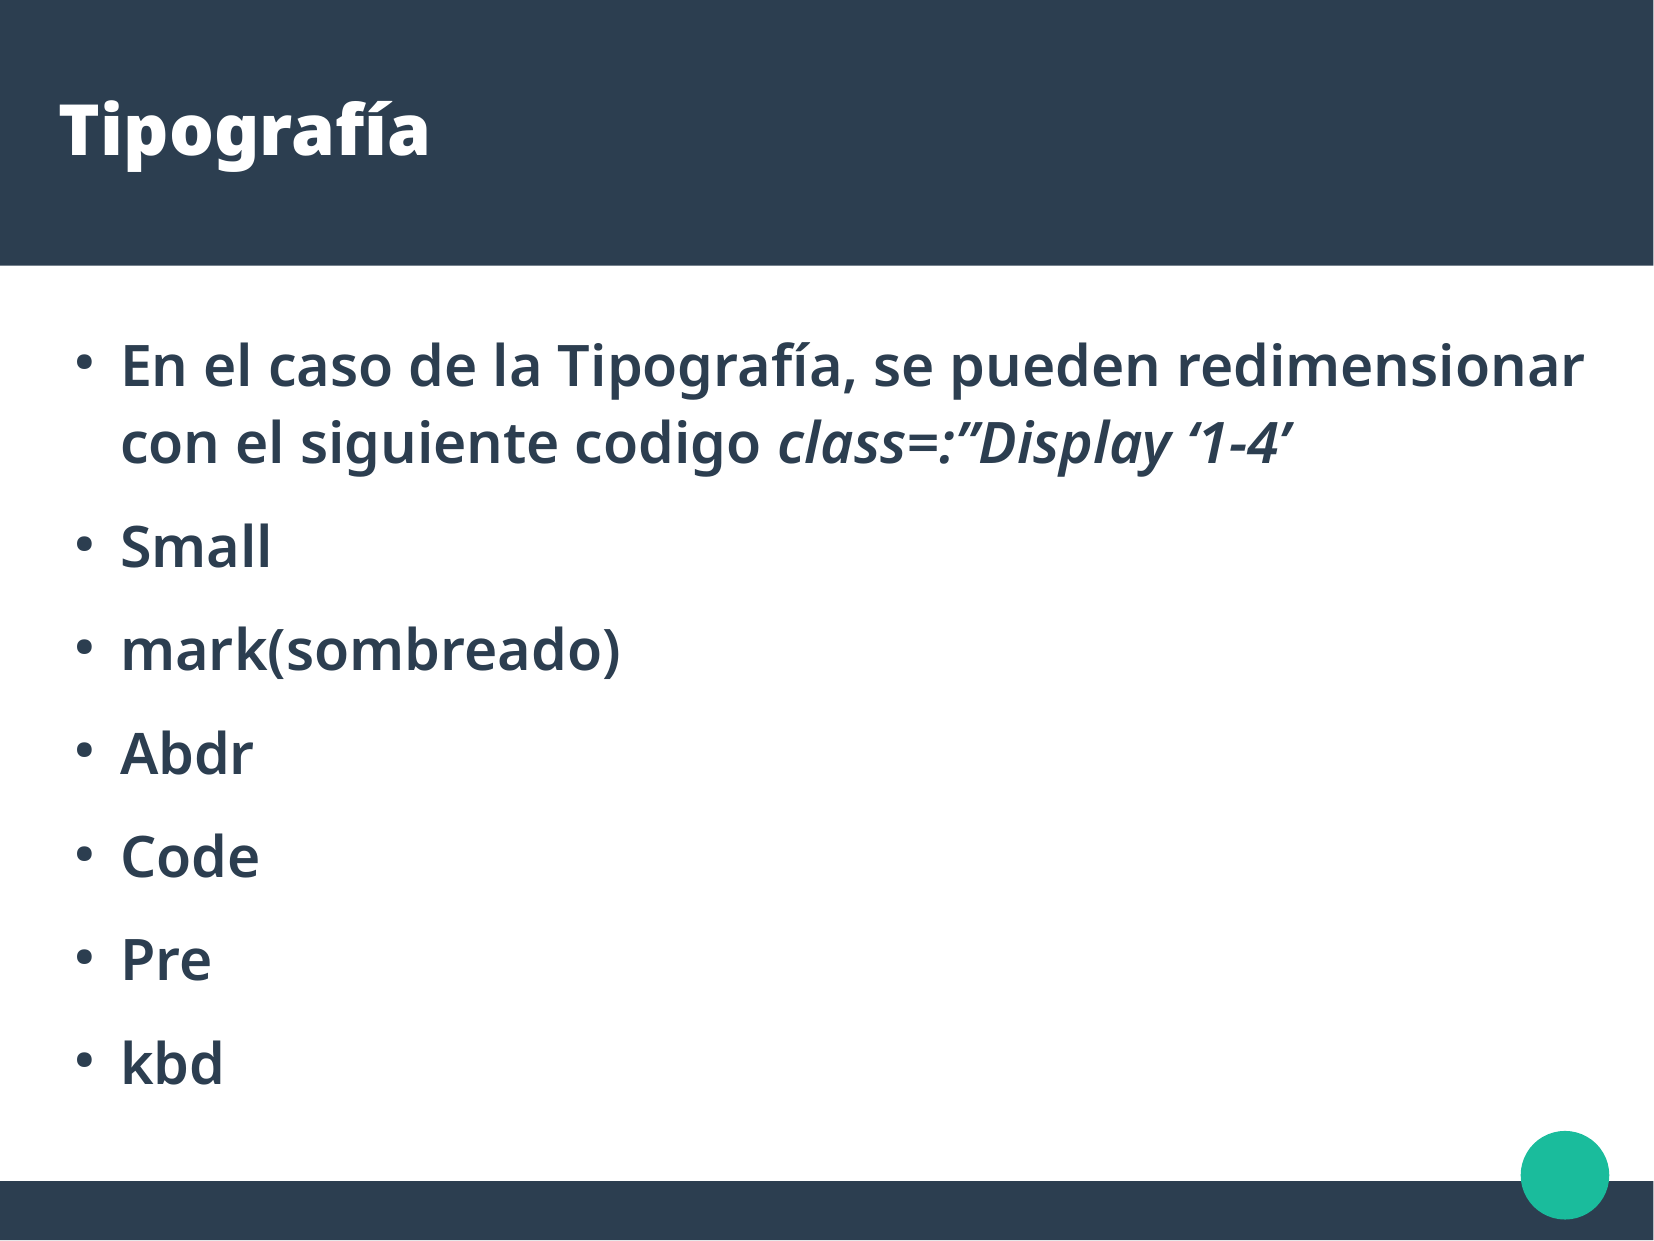

# Tipografía
En el caso de la Tipografía, se pueden redimensionar con el siguiente codigo class=:”Display ‘1-4’
Small
mark(sombreado)
Abdr
Code
Pre
kbd